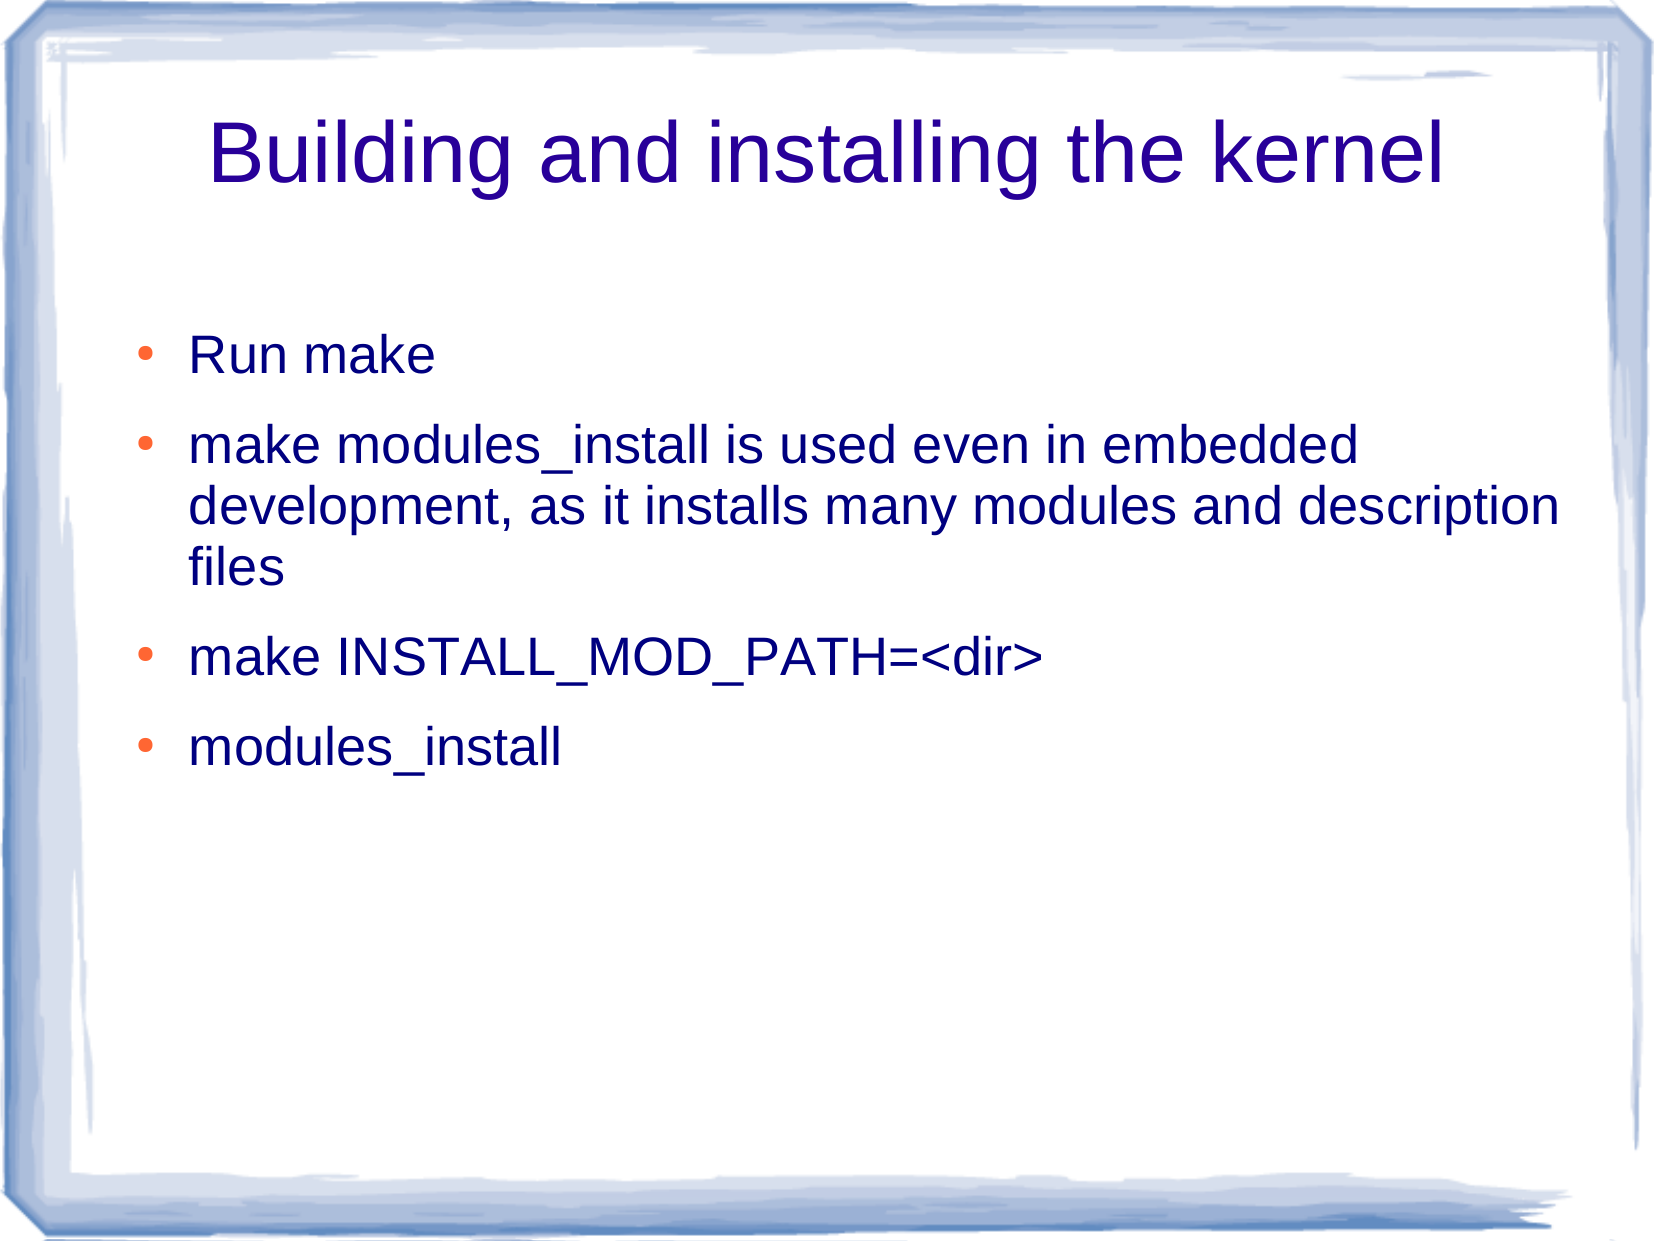

# Building and installing the kernel
Run make
make modules_install is used even in embedded development, as it installs many modules and description files
make INSTALL_MOD_PATH=<dir>
modules_install